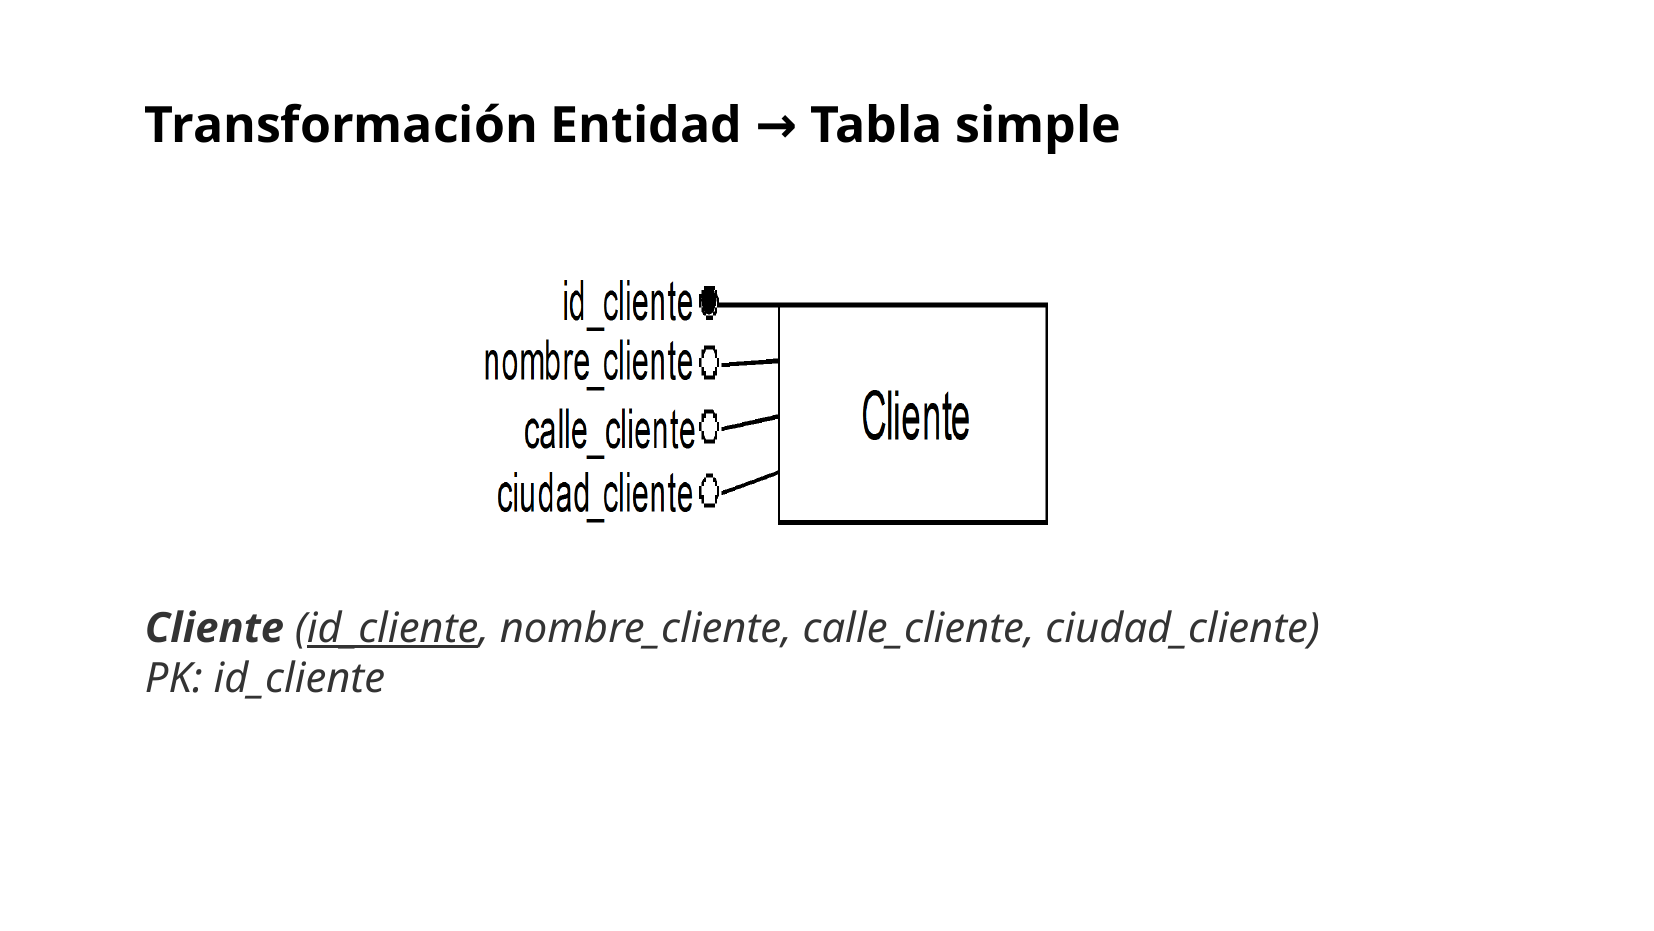

Transformación Entidad → Tabla simple
Cliente (id_cliente, nombre_cliente, calle_cliente, ciudad_cliente)
PK: id_cliente